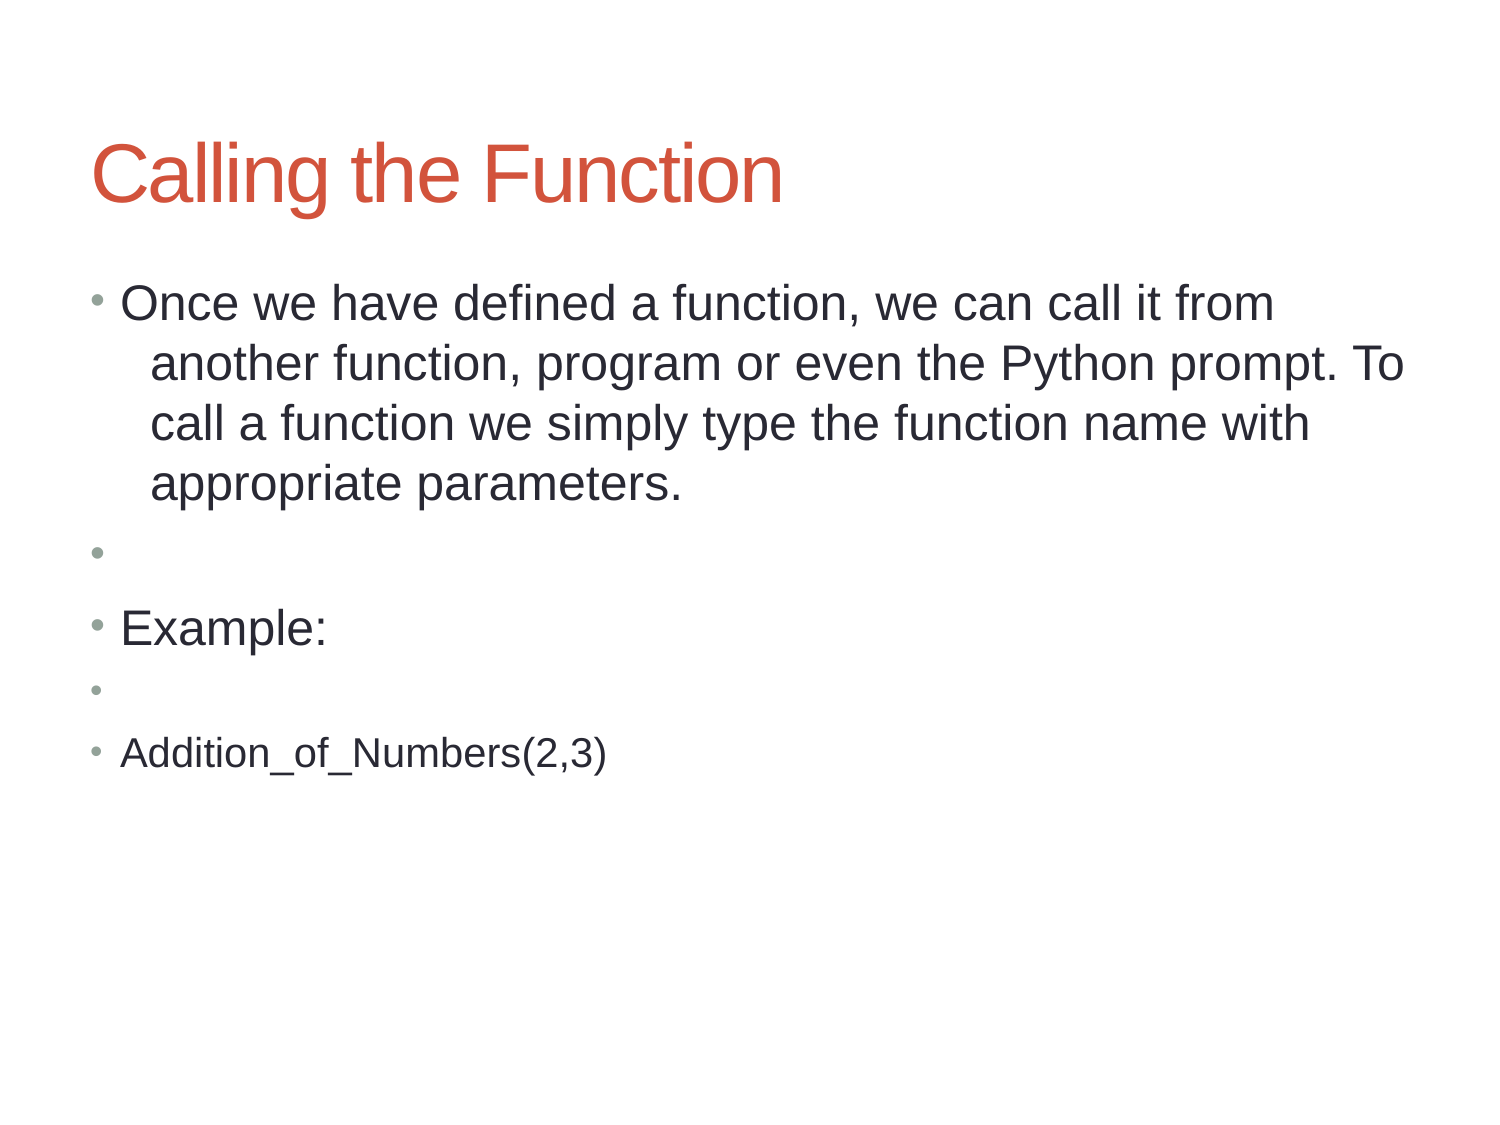

# Calling the Function
Once we have defined a function, we can call it from another function, program or even the Python prompt. To call a function we simply type the function name with appropriate parameters.
Example:
Addition_of_Numbers(2,3)